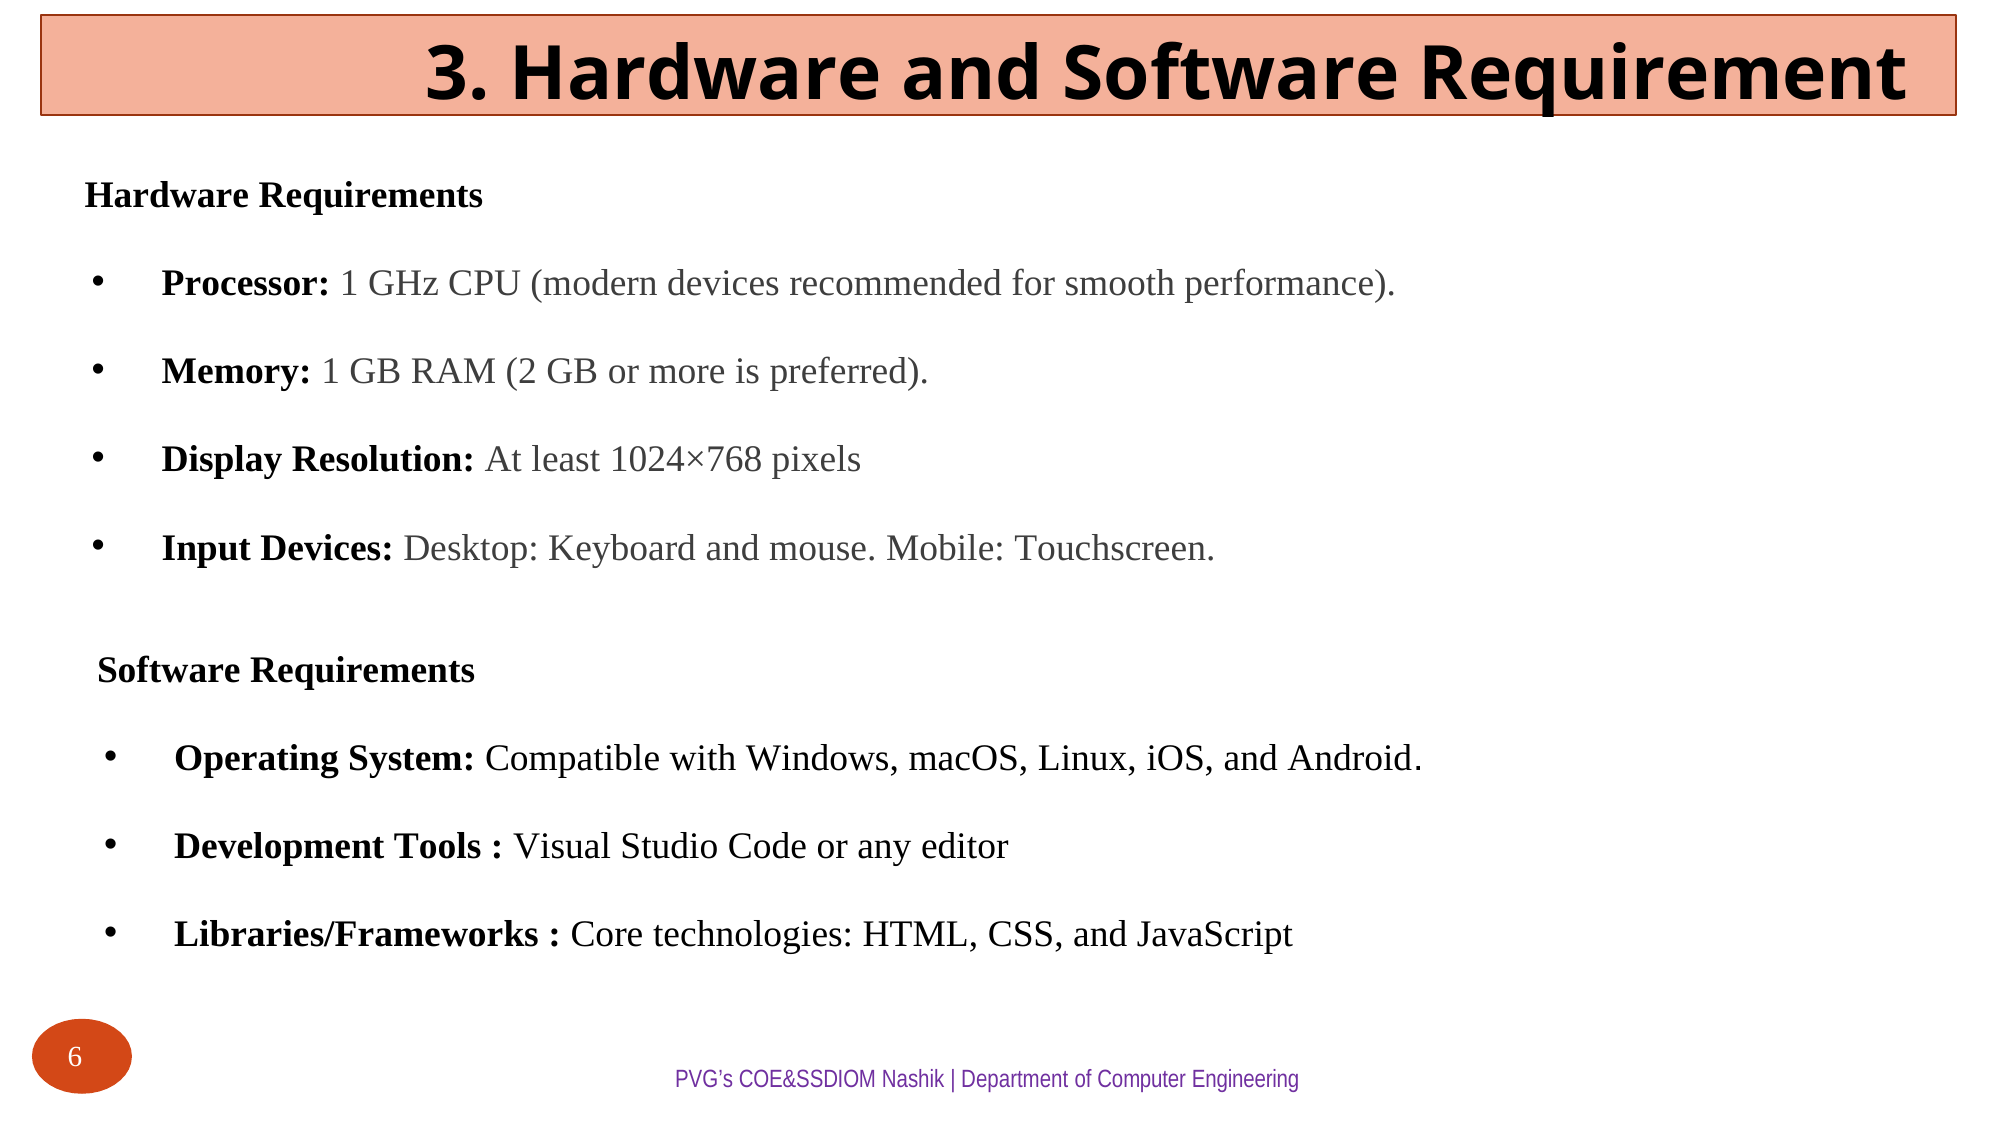

# 3. Hardware and Software Requirement
Hardware Requirements
Processor: 1 GHz CPU (modern devices recommended for smooth performance).
Memory: 1 GB RAM (2 GB or more is preferred).
Display Resolution: At least 1024×768 pixels
Input Devices: Desktop: Keyboard and mouse. Mobile: Touchscreen.
Software Requirements
Operating System: Compatible with Windows, macOS, Linux, iOS, and Android.
Development Tools : Visual Studio Code or any editor
Libraries/Frameworks : Core technologies: HTML, CSS, and JavaScript
PVG’s COE&SSDIOM Nashik | Department of Computer Engineering